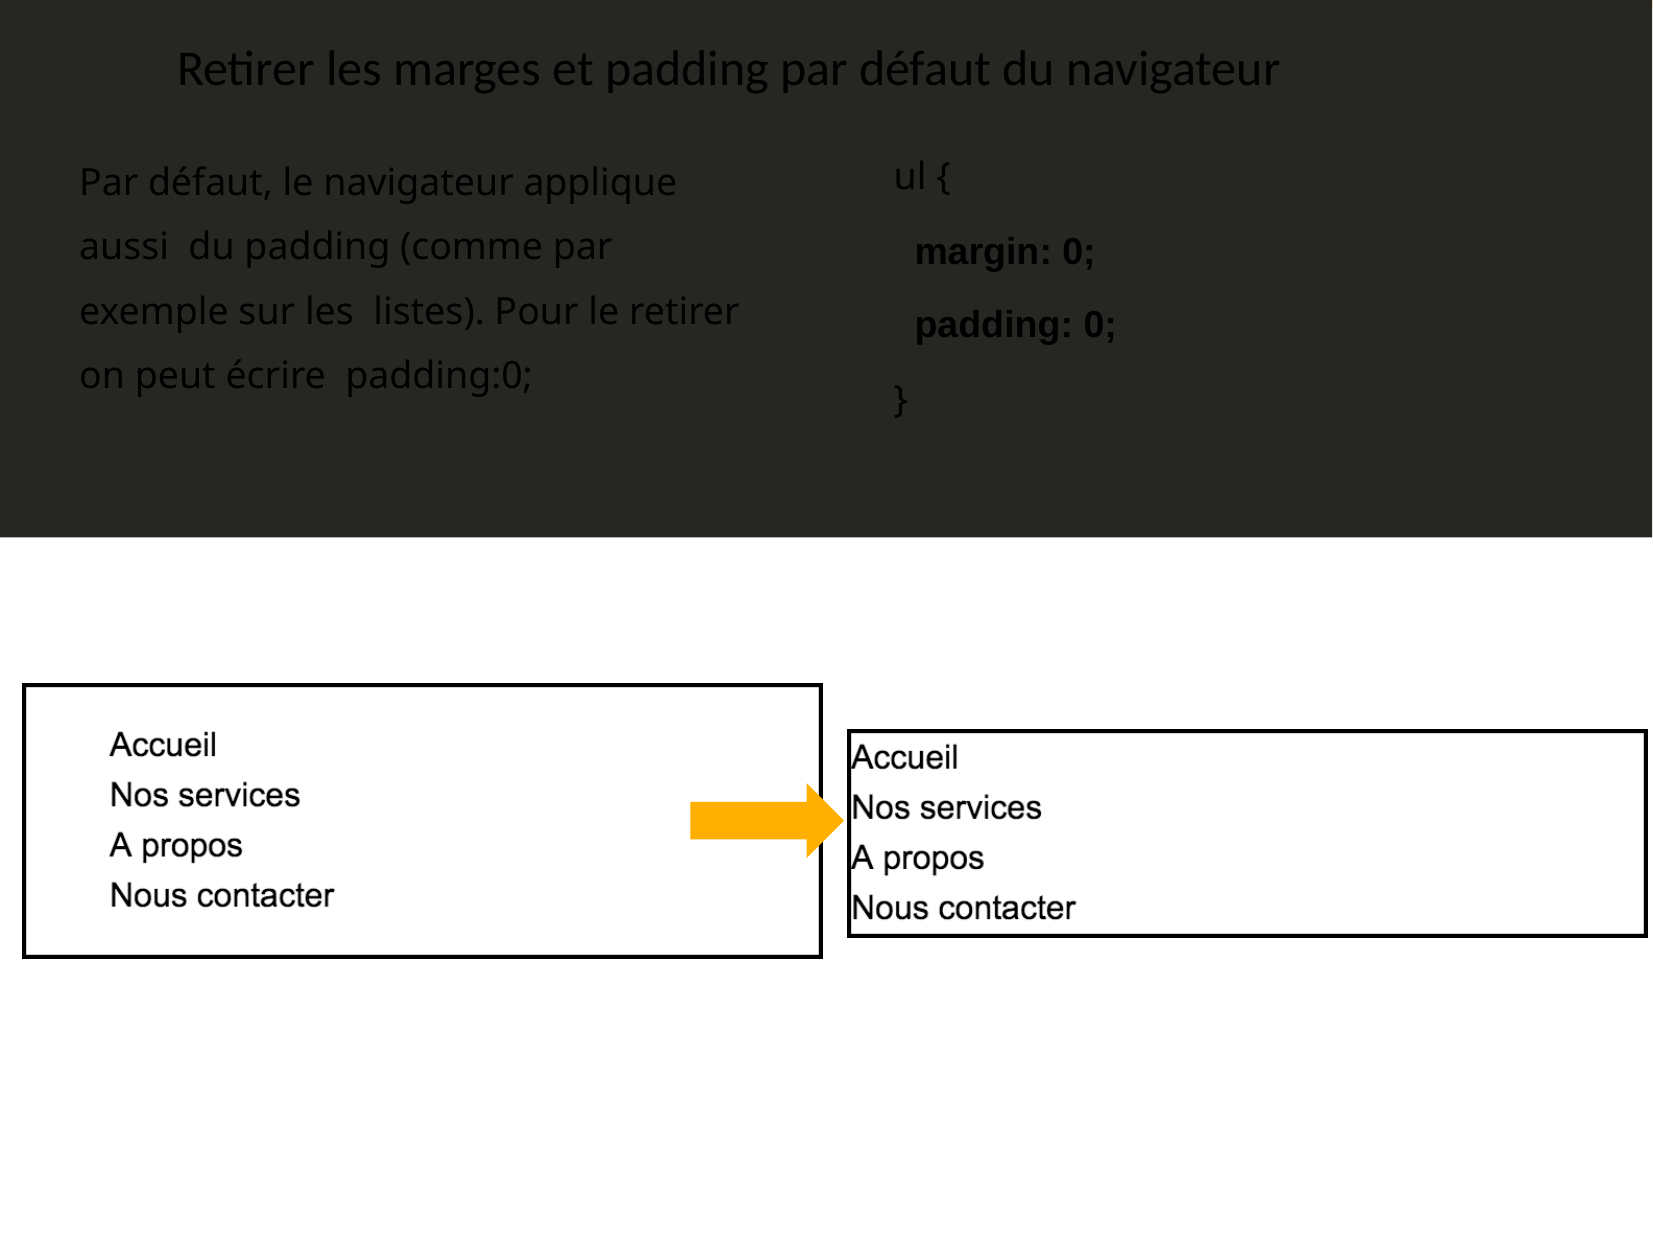

# Retirer les marges et padding par défaut du navigateur
Par défaut, le navigateur applique aussi du padding (comme par exemple sur les listes). Pour le retirer on peut écrire padding:0;
ul {
margin: 0;
padding: 0;
}